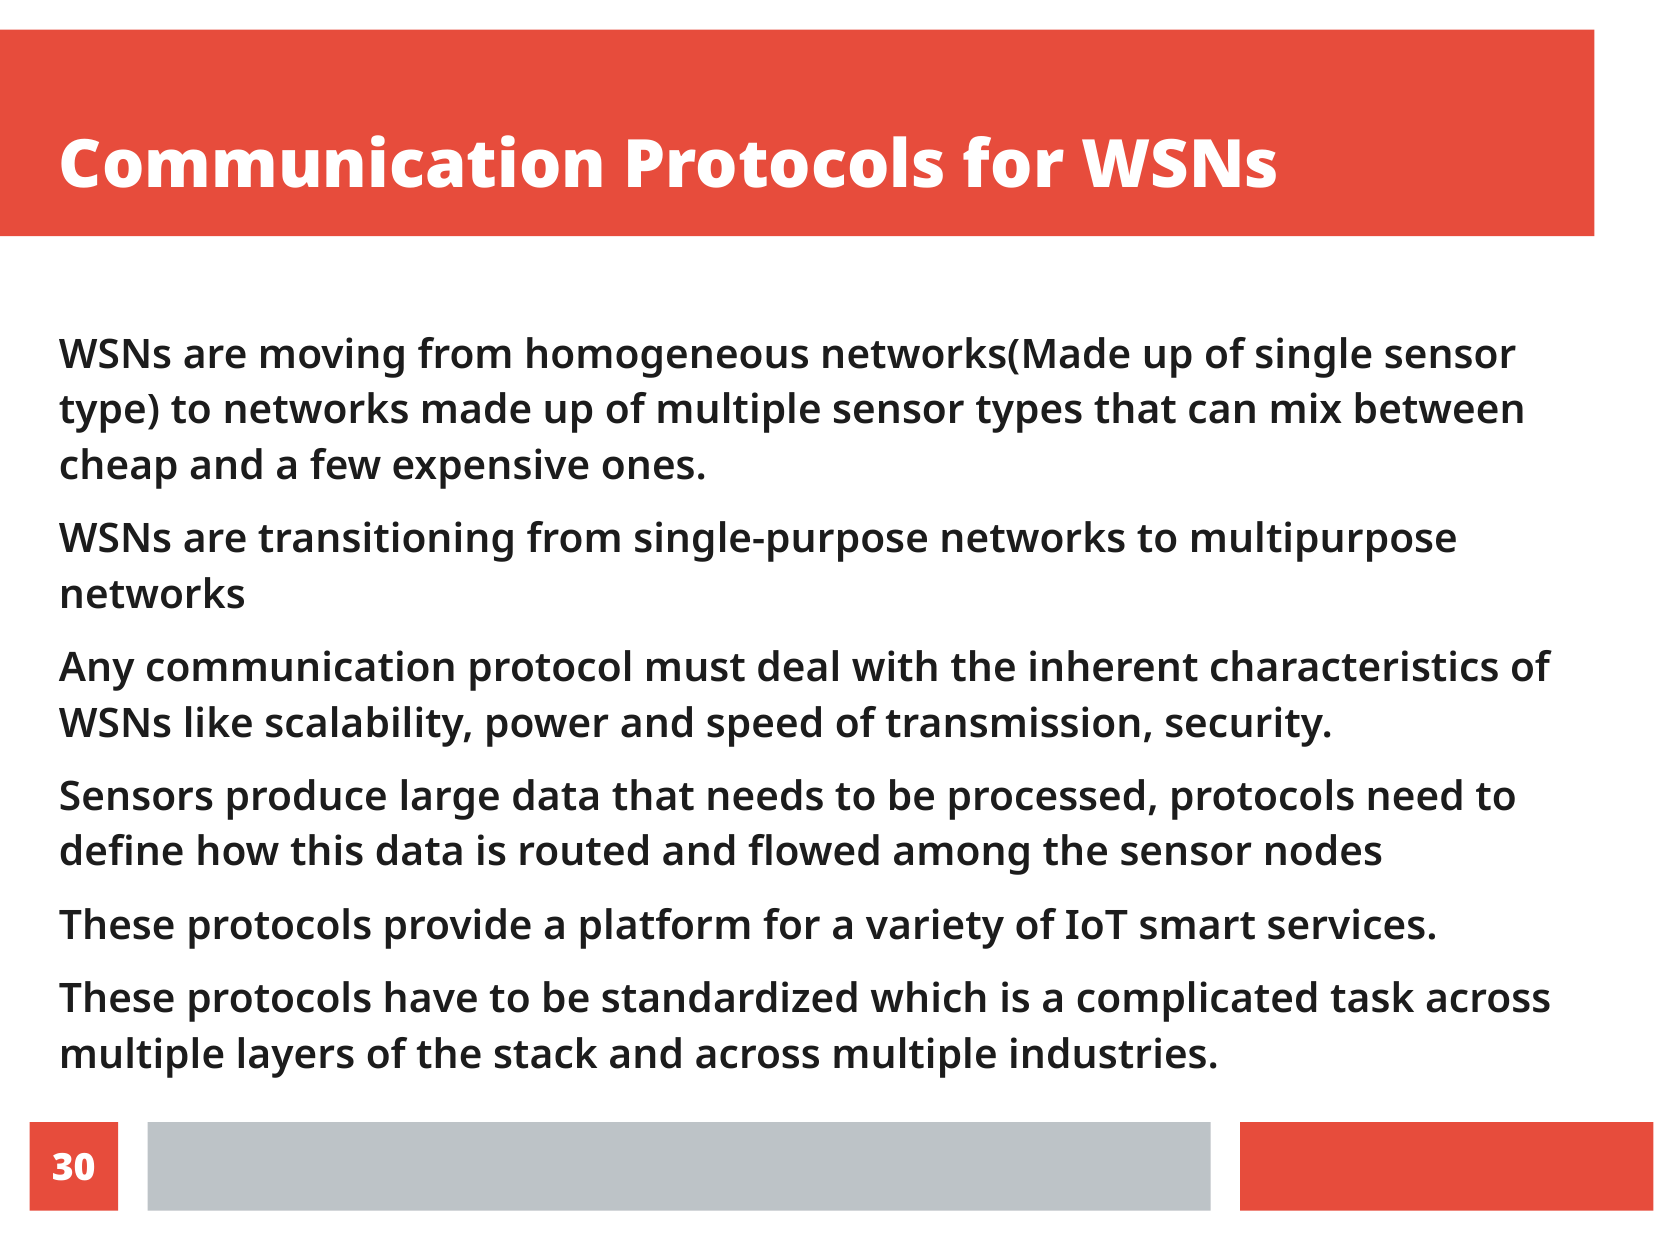

# Communication Protocols for WSNs
WSNs are moving from homogeneous networks(Made up of single sensor type) to networks made up of multiple sensor types that can mix between cheap and a few expensive ones.
WSNs are transitioning from single-purpose networks to multipurpose networks
Any communication protocol must deal with the inherent characteristics of WSNs like scalability, power and speed of transmission, security.
Sensors produce large data that needs to be processed, protocols need to define how this data is routed and flowed among the sensor nodes
These protocols provide a platform for a variety of IoT smart services.
These protocols have to be standardized which is a complicated task across multiple layers of the stack and across multiple industries.
30